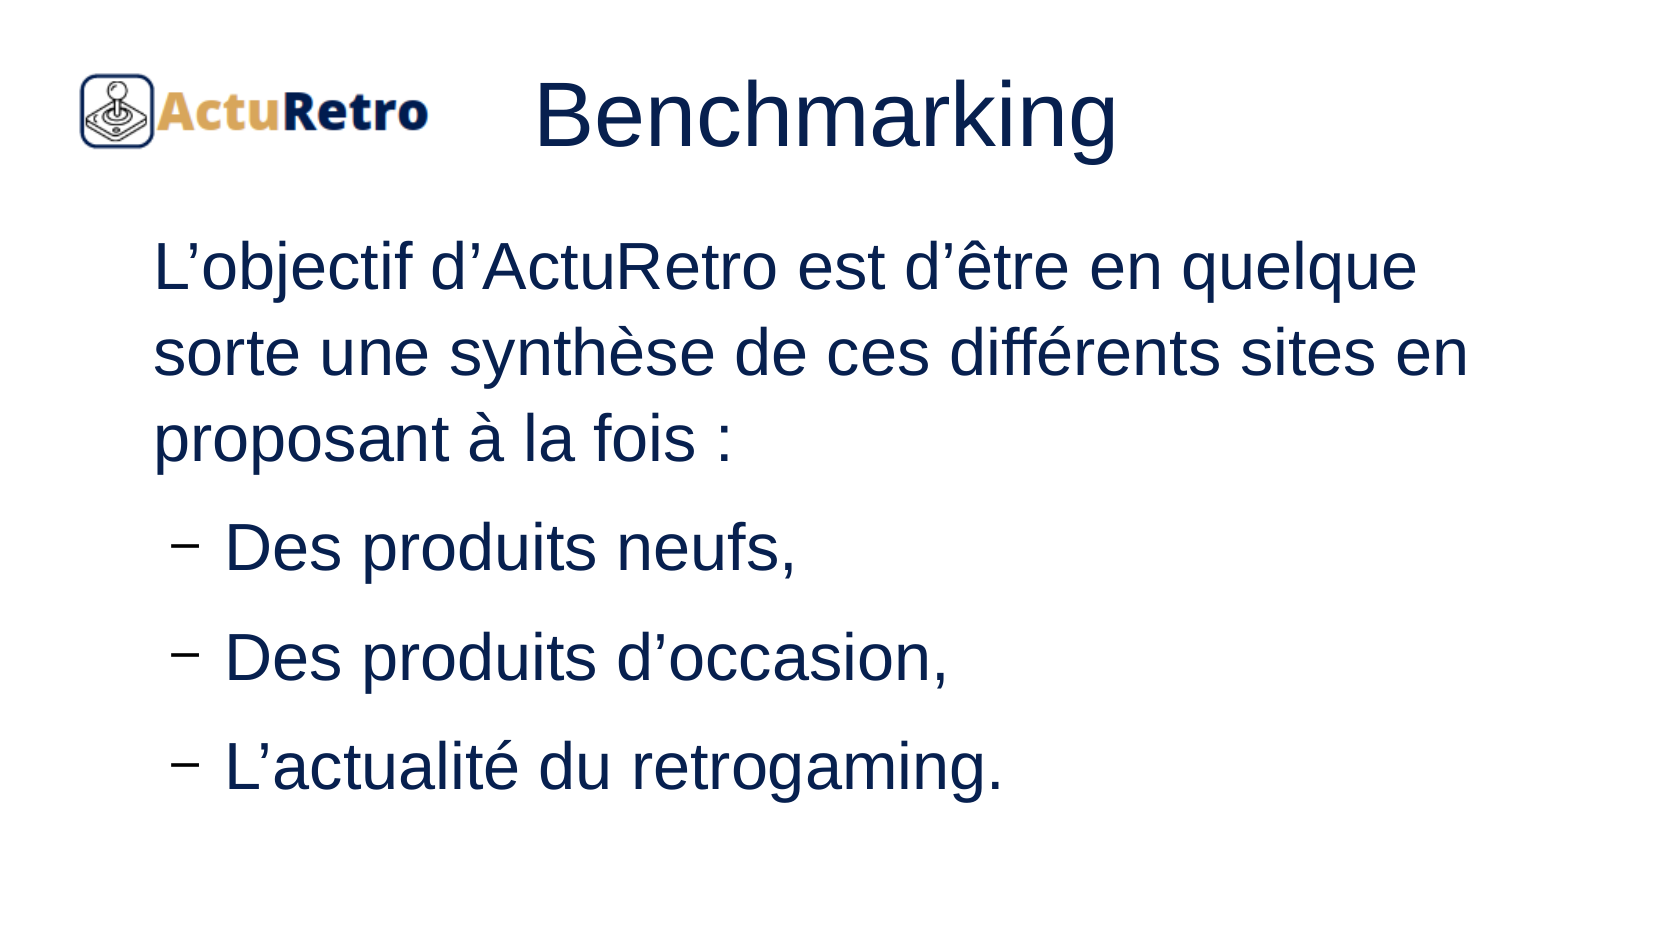

# Benchmarking
L’objectif d’ActuRetro est d’être en quelque sorte une synthèse de ces différents sites en proposant à la fois :
Des produits neufs,
Des produits d’occasion,
L’actualité du retrogaming.